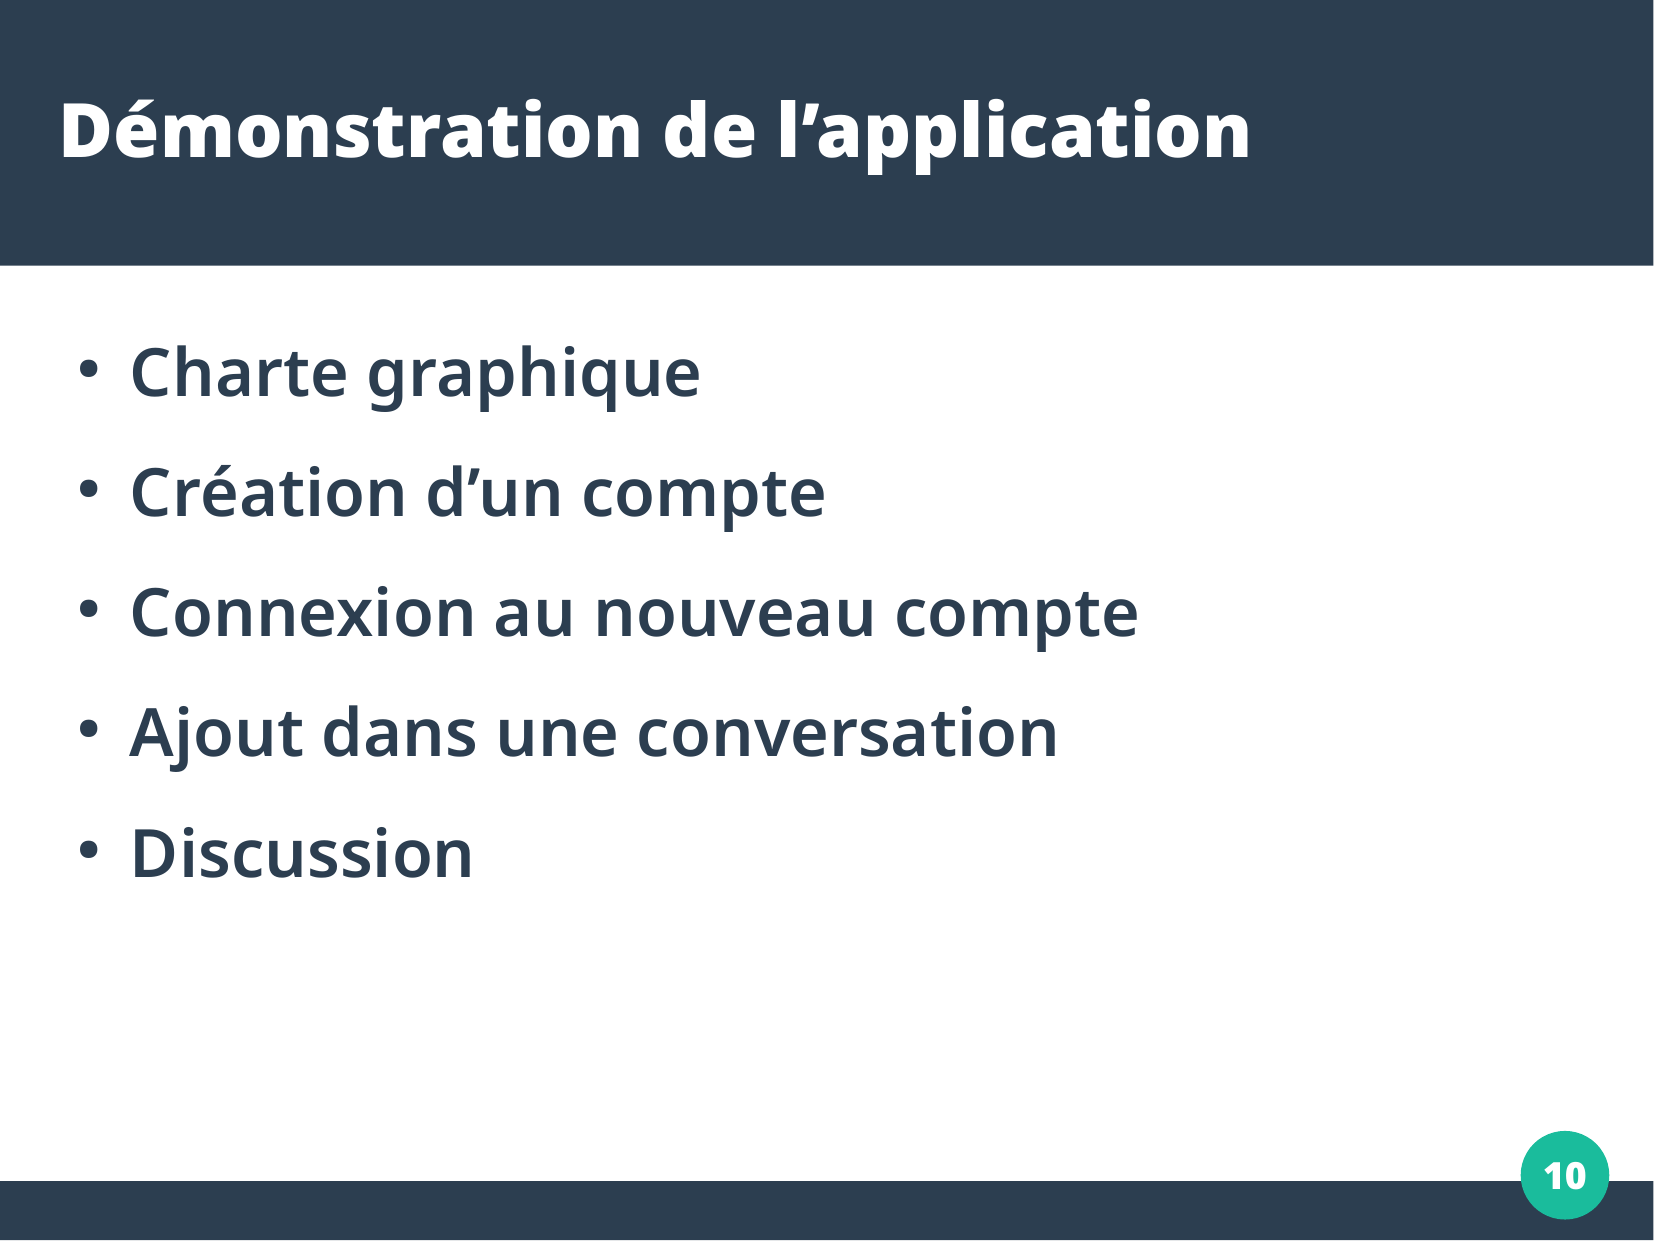

# Démonstration de l’application
Charte graphique
Création d’un compte
Connexion au nouveau compte
Ajout dans une conversation
Discussion
10